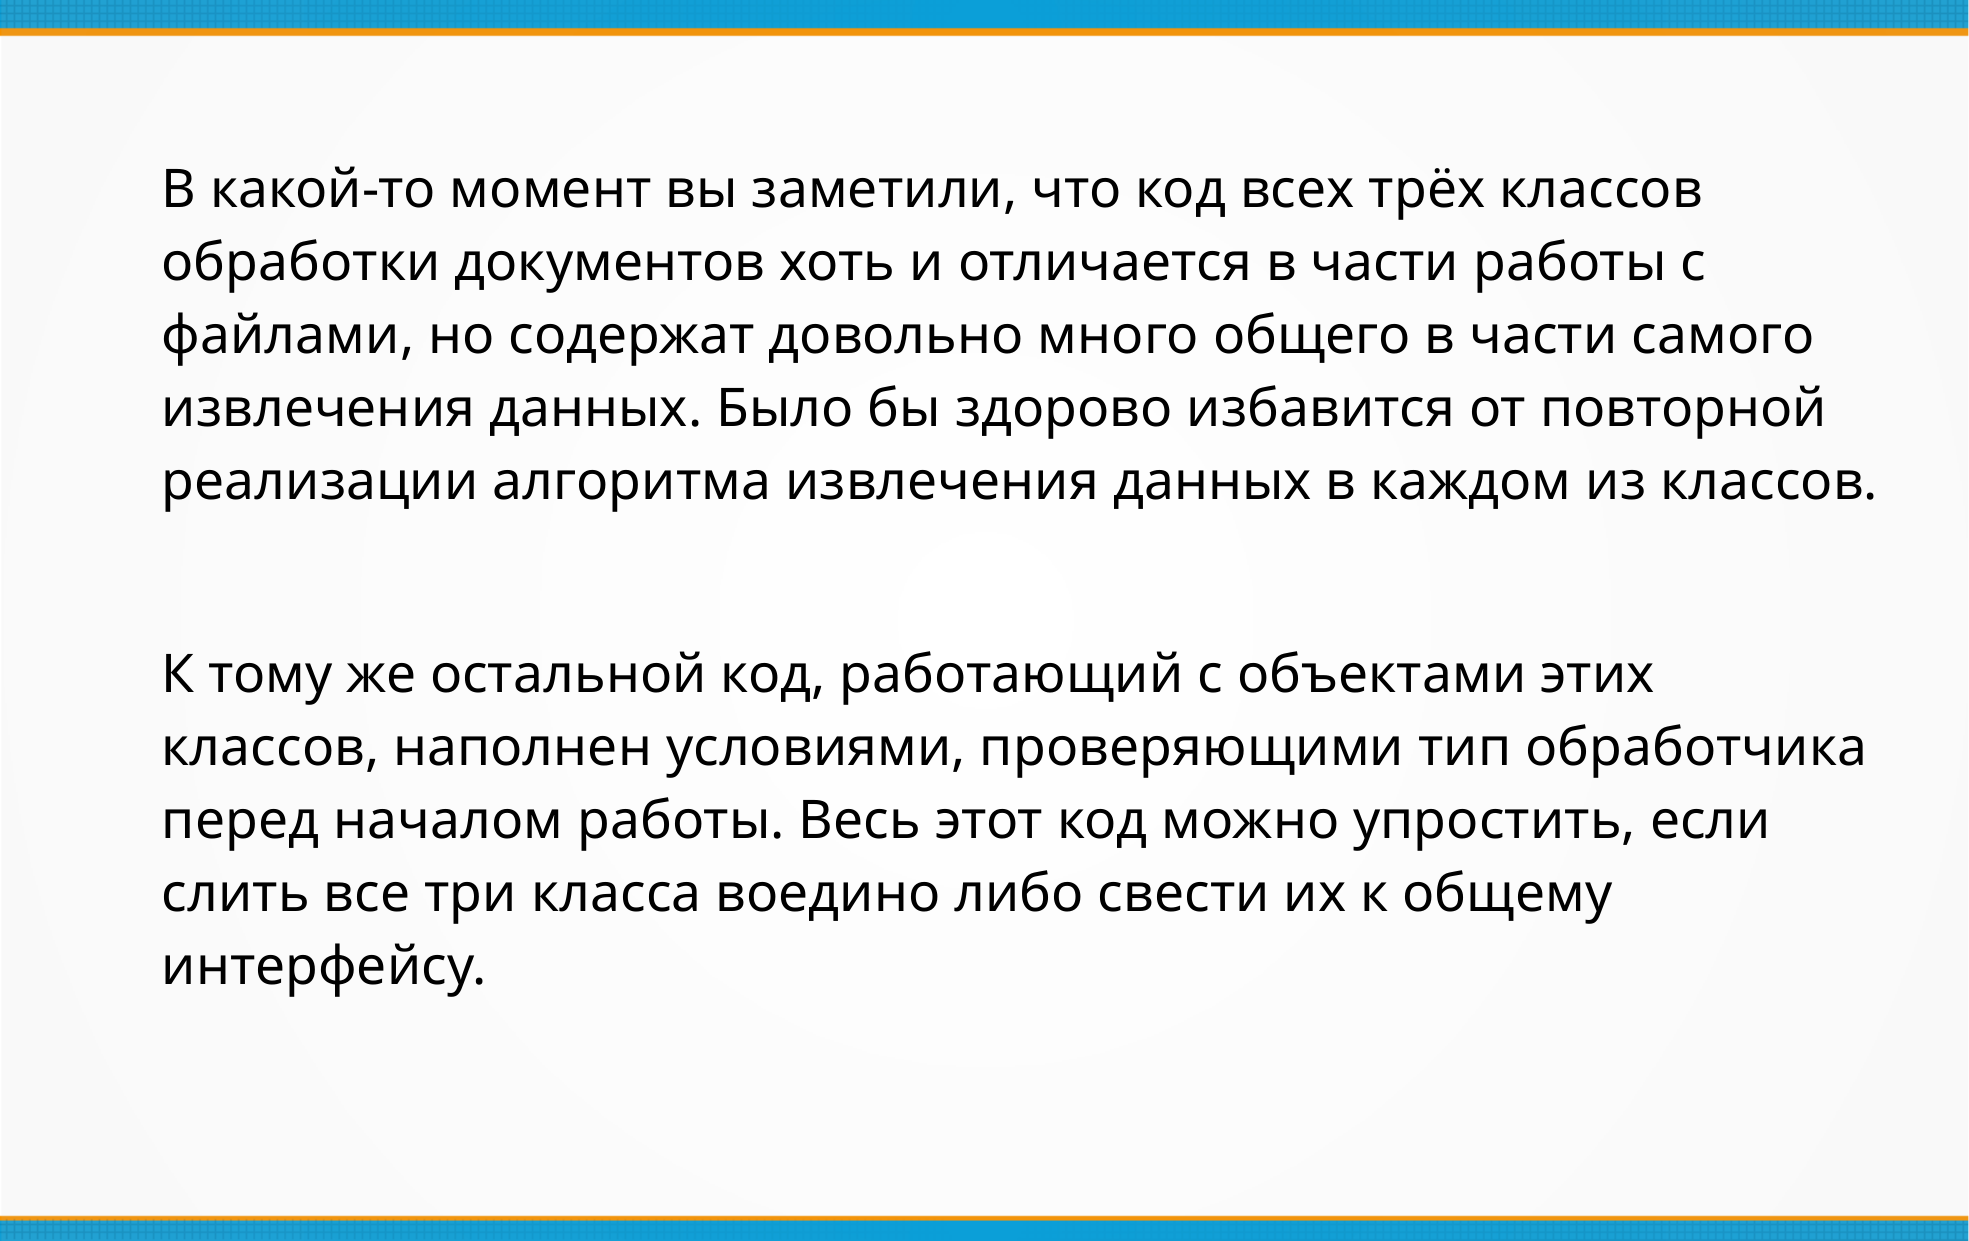

# В какой-то момент вы заметили, что код всех трёх классов обработки документов хоть и отличается в части работы с файлами, но содержат довольно много общего в части самого извлечения данных. Было бы здорово избавится от повторной реализации алгоритма извлечения данных в каждом из классов.
К тому же остальной код, работающий с объектами этих классов, наполнен условиями, проверяющими тип обработчика перед началом работы. Весь этот код можно упростить, если слить все три класса воедино либо свести их к общему интерфейсу.